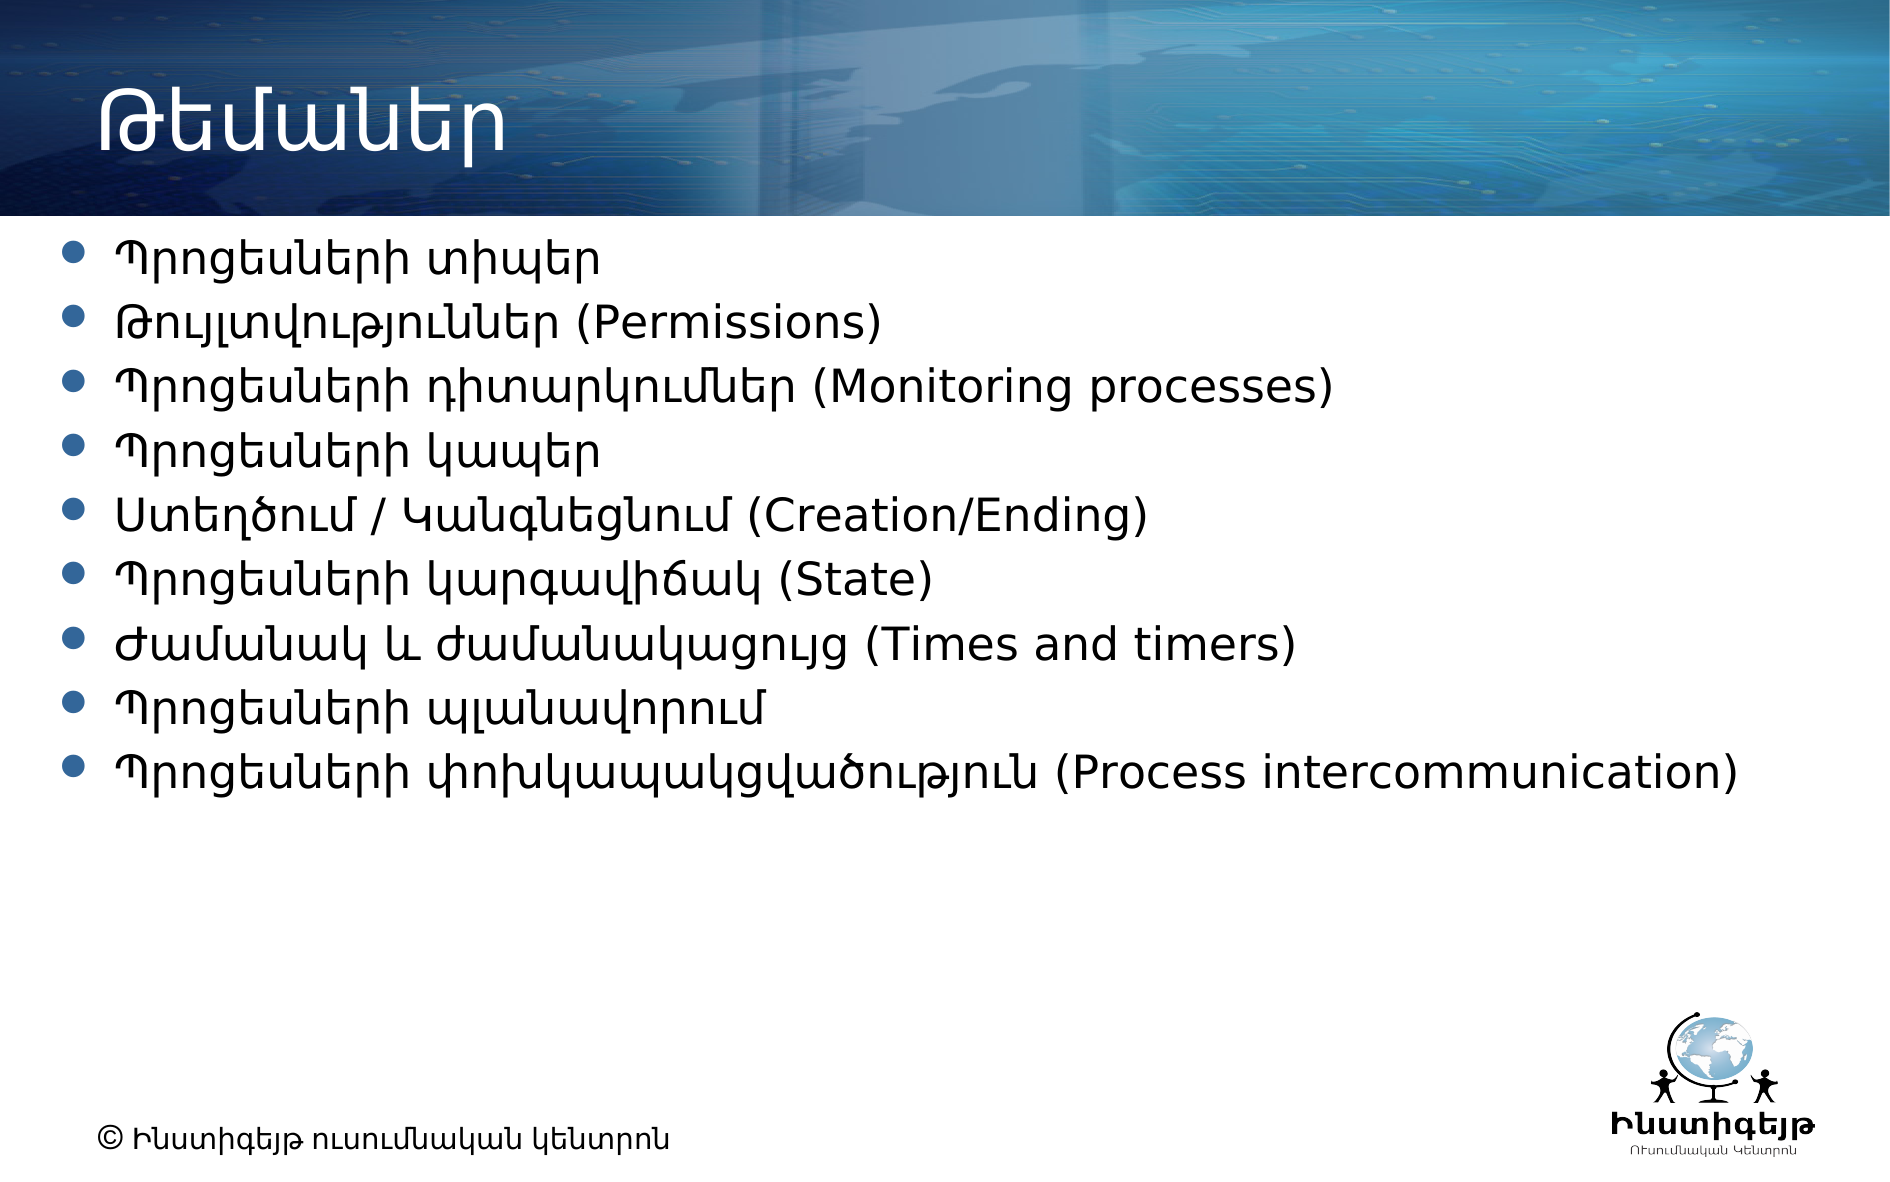

Թեմաներ
# Պրոցեսների տիպեր
Թույլտվություններ (Permissions)
Պրոցեսների դիտարկումներ (Monitoring processes)
Պրոցեսների կապեր
Ստեղծում / Կանգնեցնում (Creation/Ending)
Պրոցեսների կարգավիճակ (State)
Ժամանակ և ժամանակացույց (Times and timers)
Պրոցեսների պլանավորում
Պրոցեսների փոխկապակցվածություն (Process intercommunication)